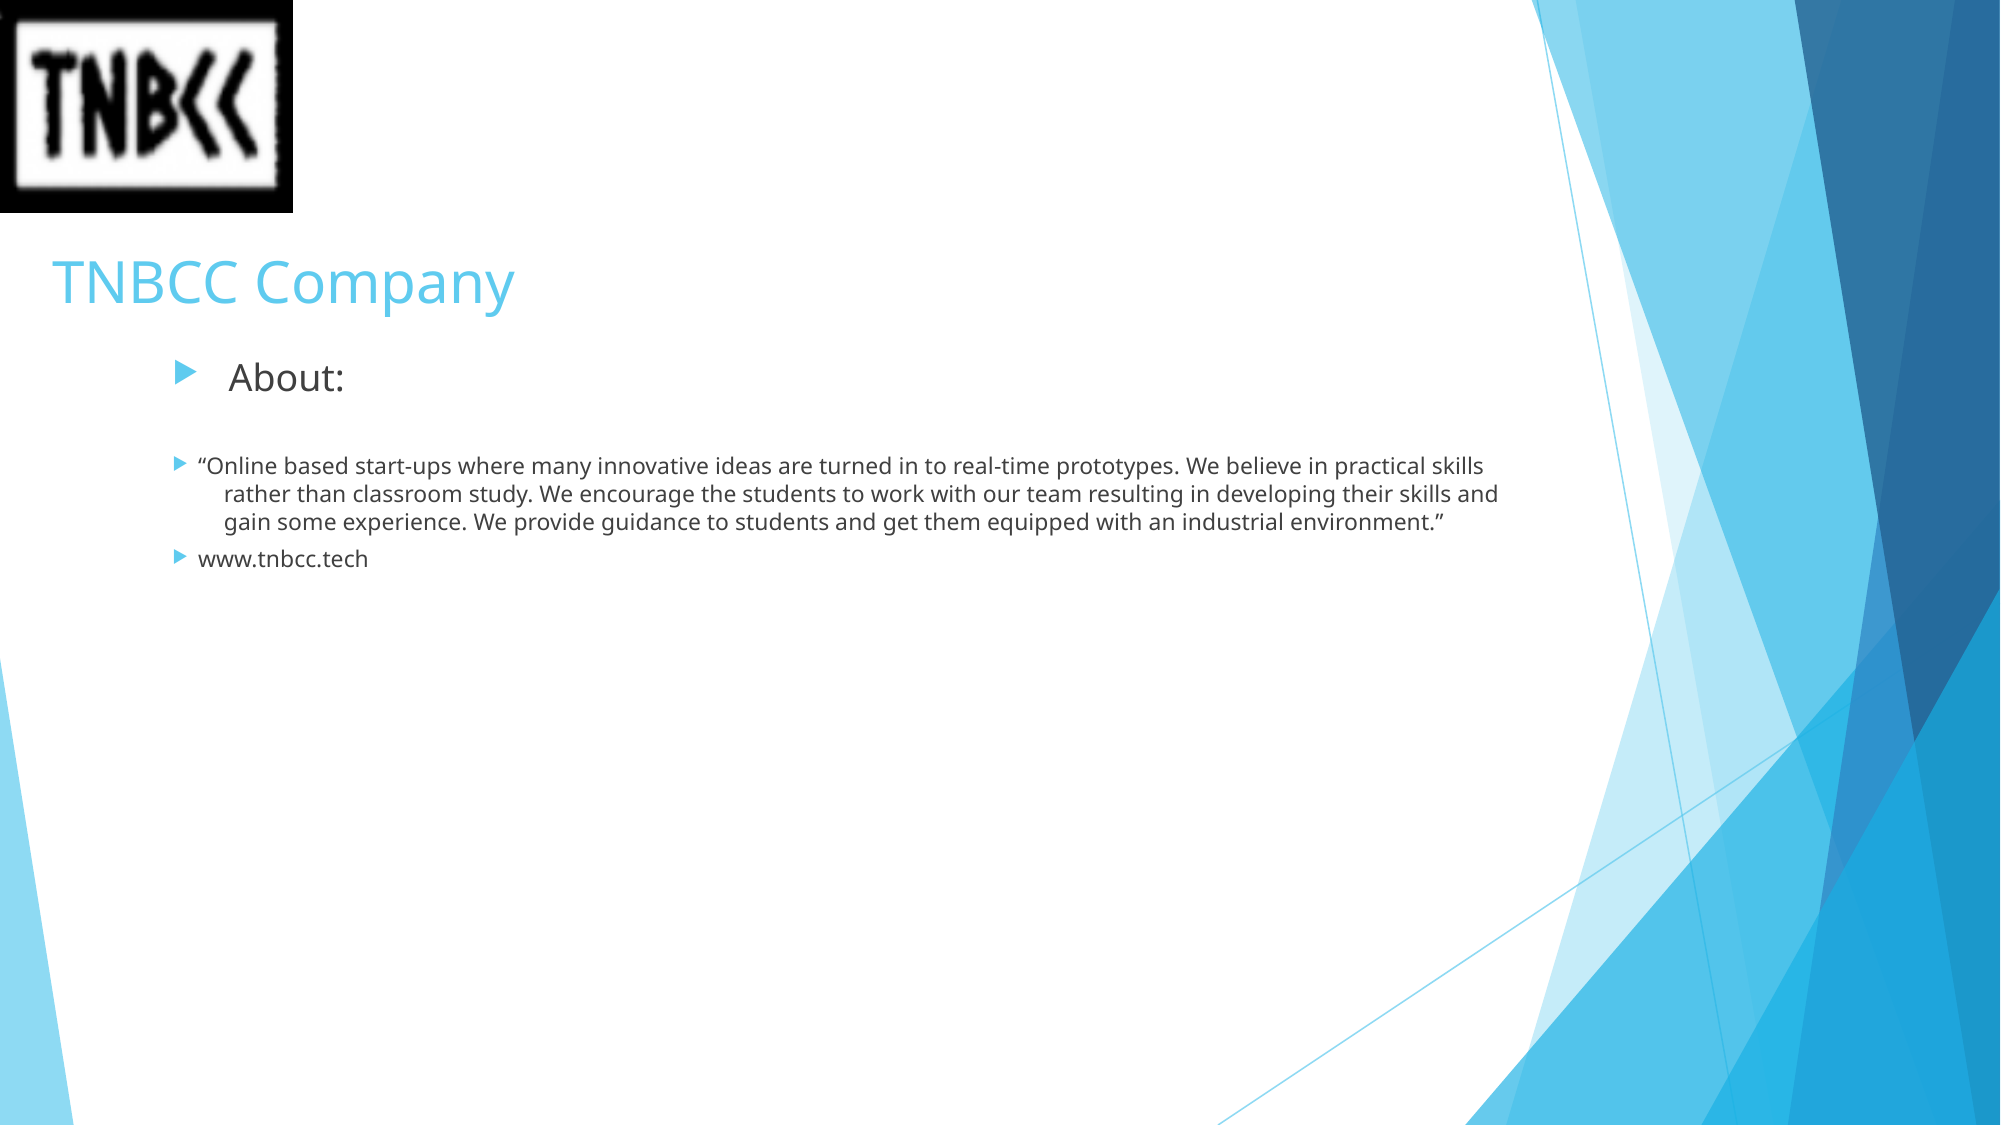

# TNBCC Company
About:
“Online based start-ups where many innovative ideas are turned in to real-time prototypes. We believe in practical skills rather than classroom study. We encourage the students to work with our team resulting in developing their skills and gain some experience. We provide guidance to students and get them equipped with an industrial environment.”
www.tnbcc.tech